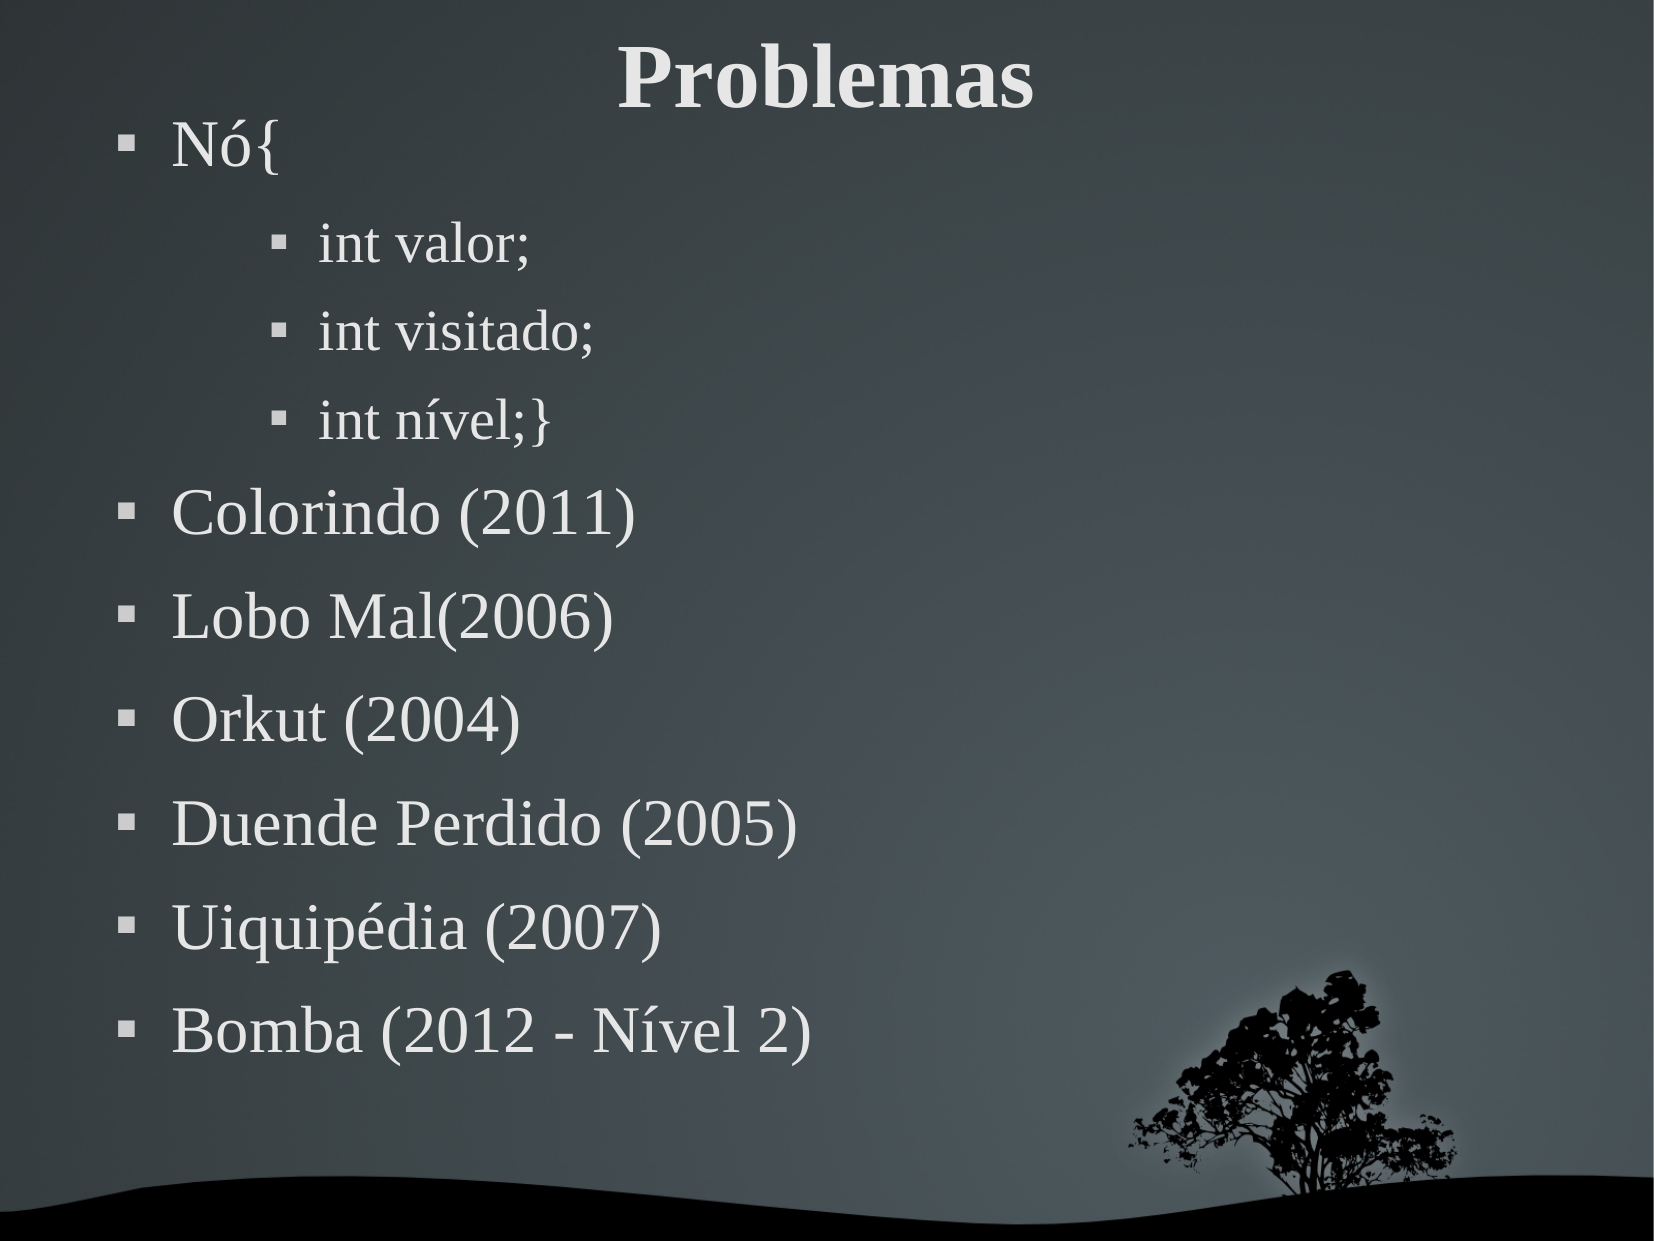

# Problemas
Nó{
int valor;
int visitado;
int nível;}
Colorindo (2011)
Lobo Mal(2006)
Orkut (2004)
Duende Perdido (2005)
Uiquipédia (2007)
Bomba (2012 - Nível 2)